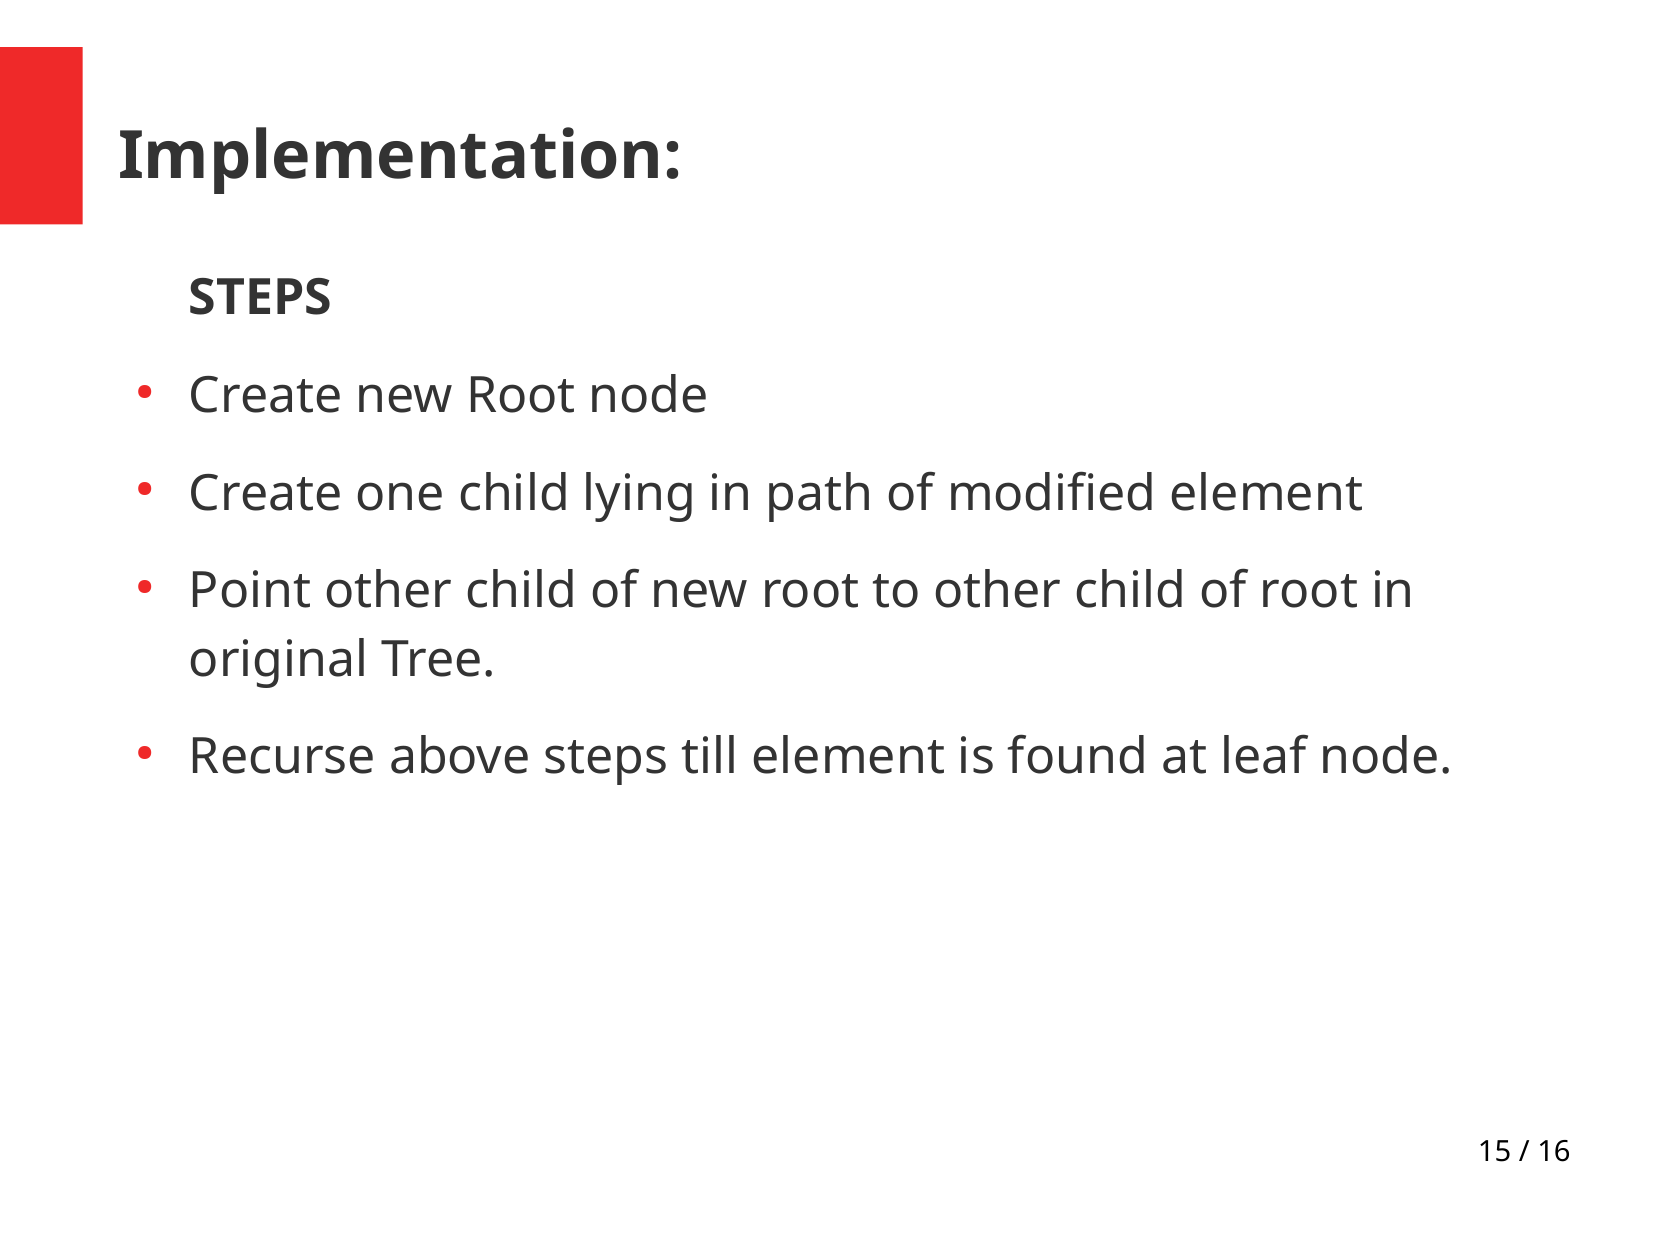

# Implementation:
STEPS
Create new Root node
Create one child lying in path of modified element
Point other child of new root to other child of root in original Tree.
Recurse above steps till element is found at leaf node.
15